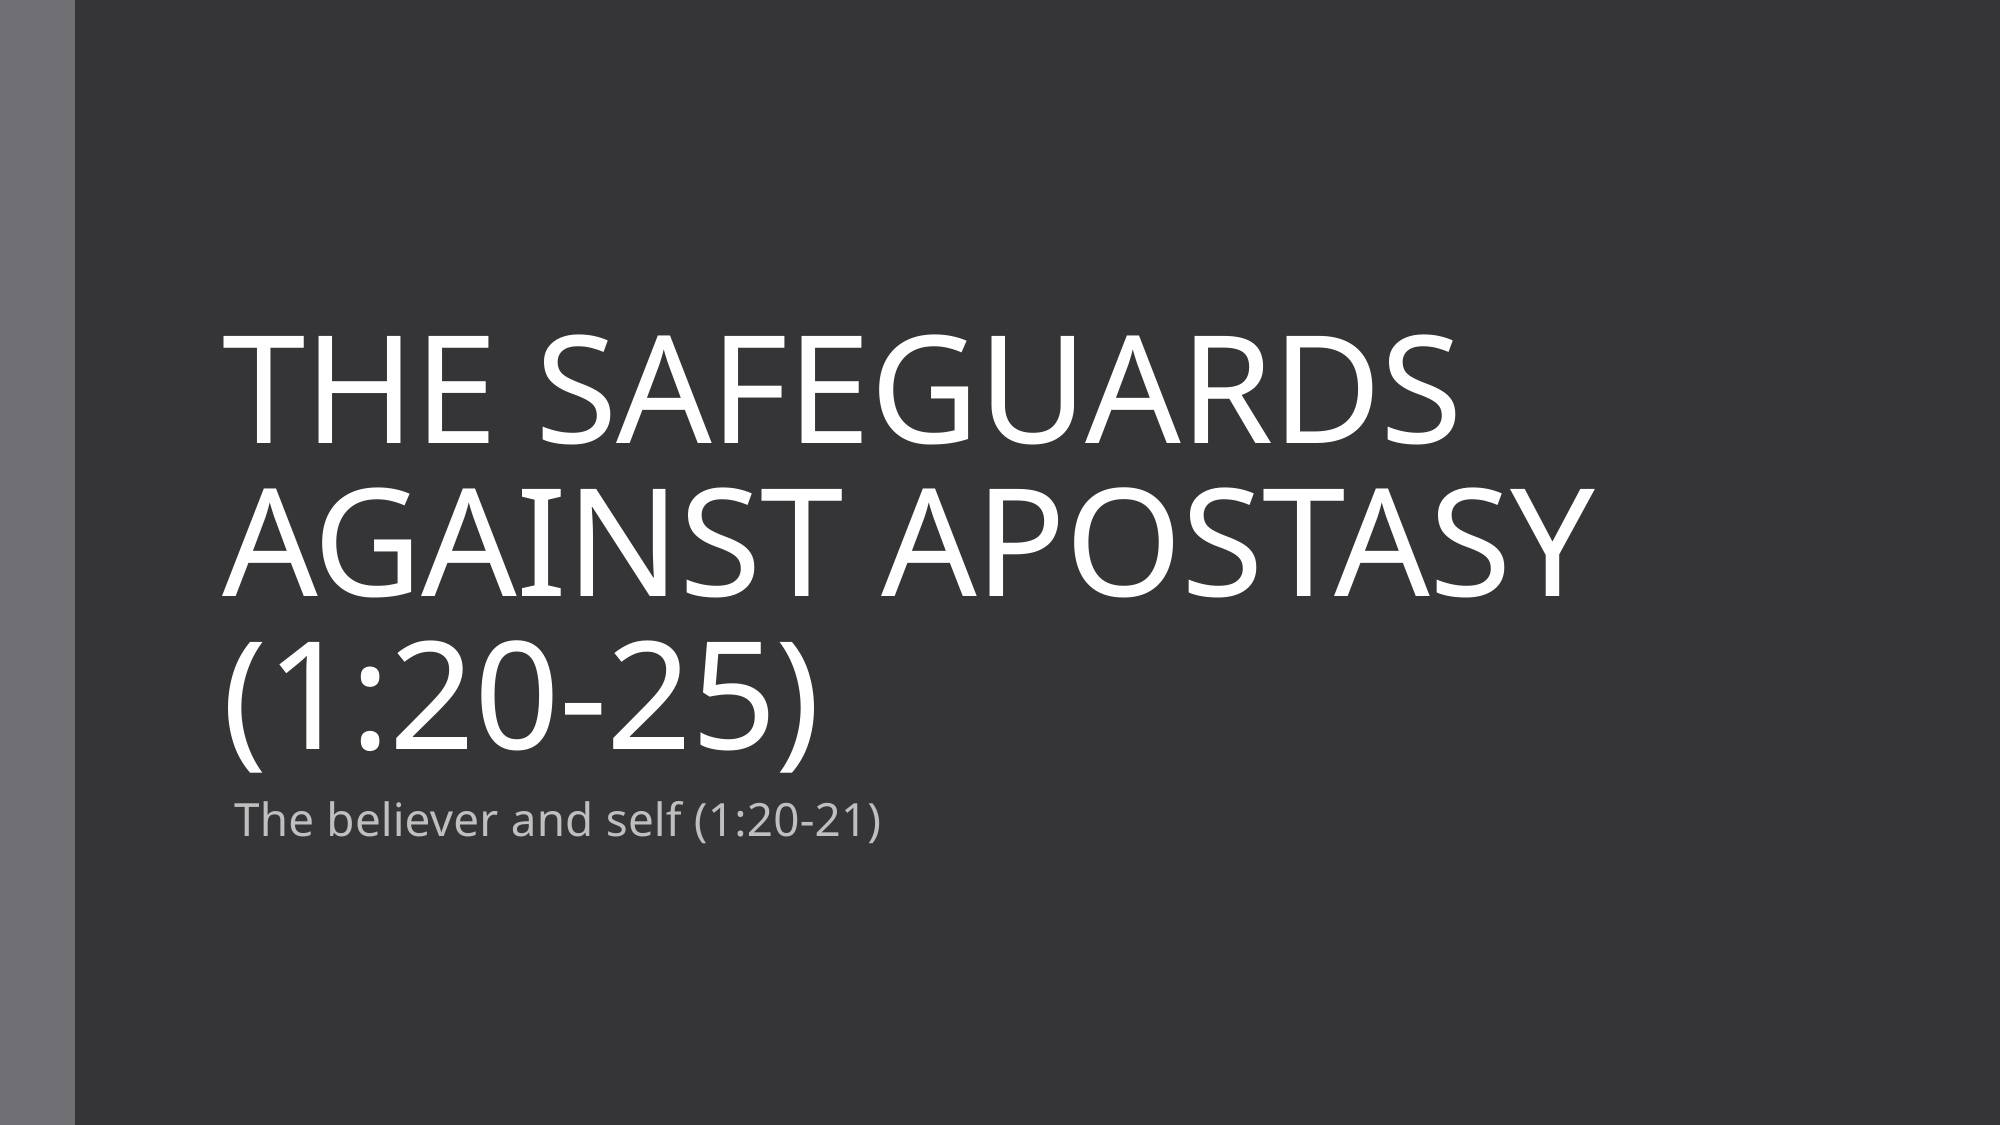

# THE SAFEGUARDS AGAINST APOSTASY (1:20-25)
 The believer and self (1:20-21)